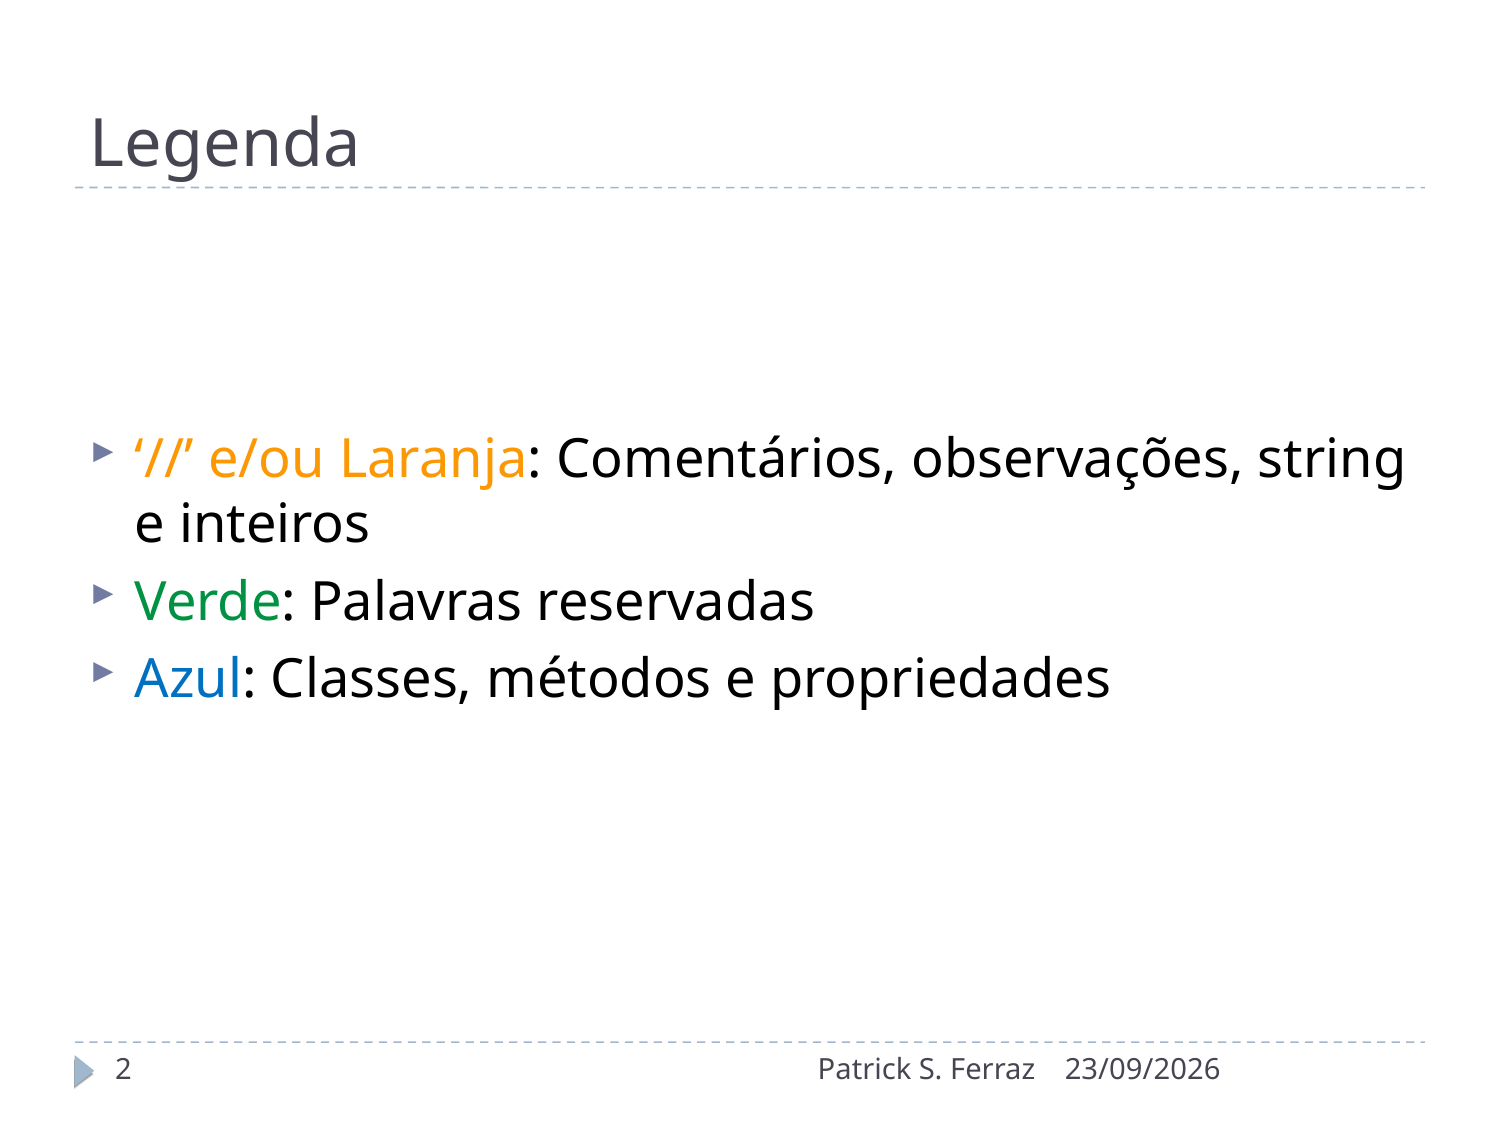

# Legenda
‘//’ e/ou Laranja: Comentários, observações, string e inteiros
Verde: Palavras reservadas
Azul: Classes, métodos e propriedades
Patrick S. Ferraz